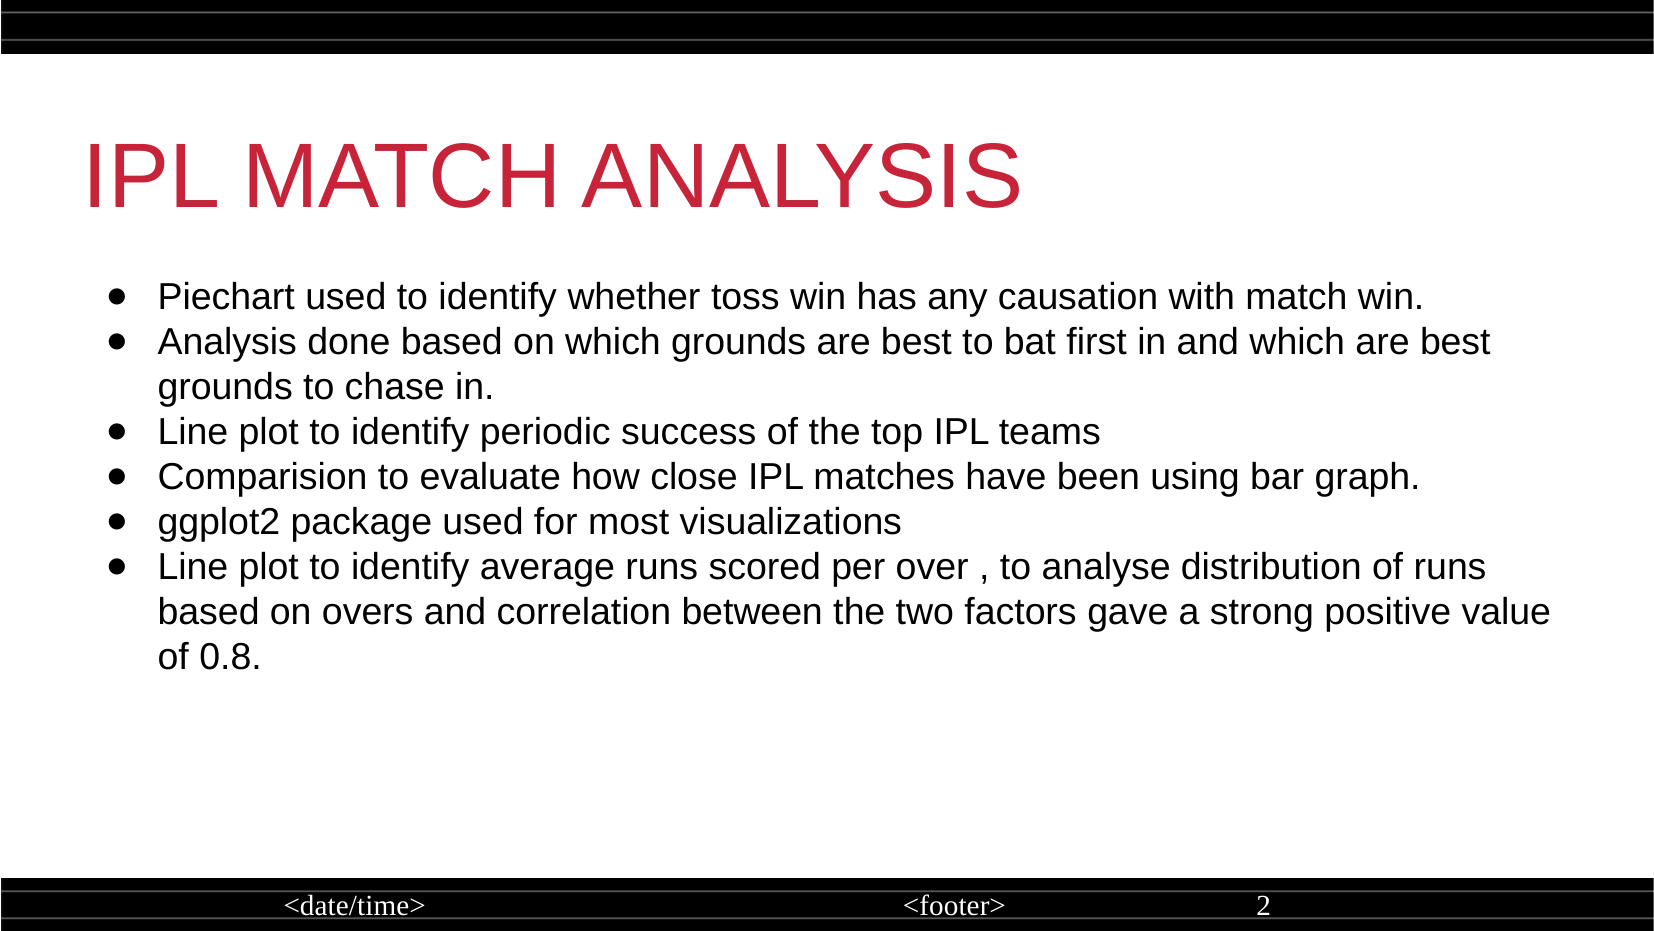

# IPL MATCH ANALYSIS
Piechart used to identify whether toss win has any causation with match win.
Analysis done based on which grounds are best to bat first in and which are best grounds to chase in.
Line plot to identify periodic success of the top IPL teams
Comparision to evaluate how close IPL matches have been using bar graph.
ggplot2 package used for most visualizations
Line plot to identify average runs scored per over , to analyse distribution of runs based on overs and correlation between the two factors gave a strong positive value of 0.8.